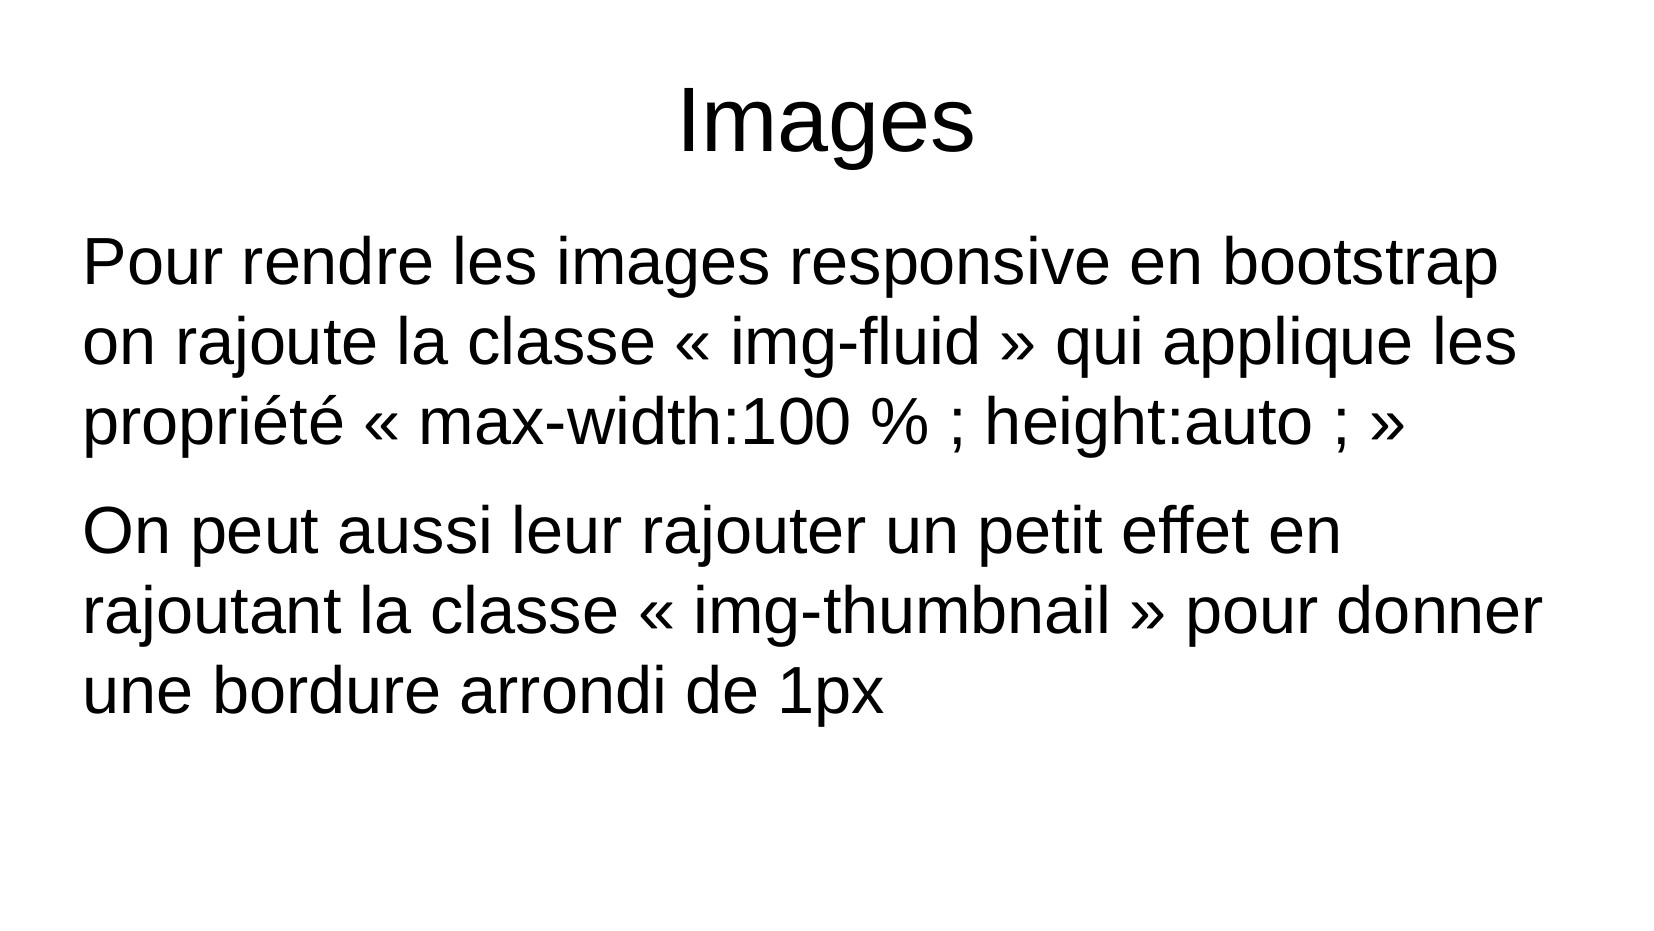

# Images
Pour rendre les images responsive en bootstrap on rajoute la classe « img-fluid » qui applique les propriété « max-width:100 % ; height:auto ; »
On peut aussi leur rajouter un petit effet en rajoutant la classe « img-thumbnail » pour donner une bordure arrondi de 1px